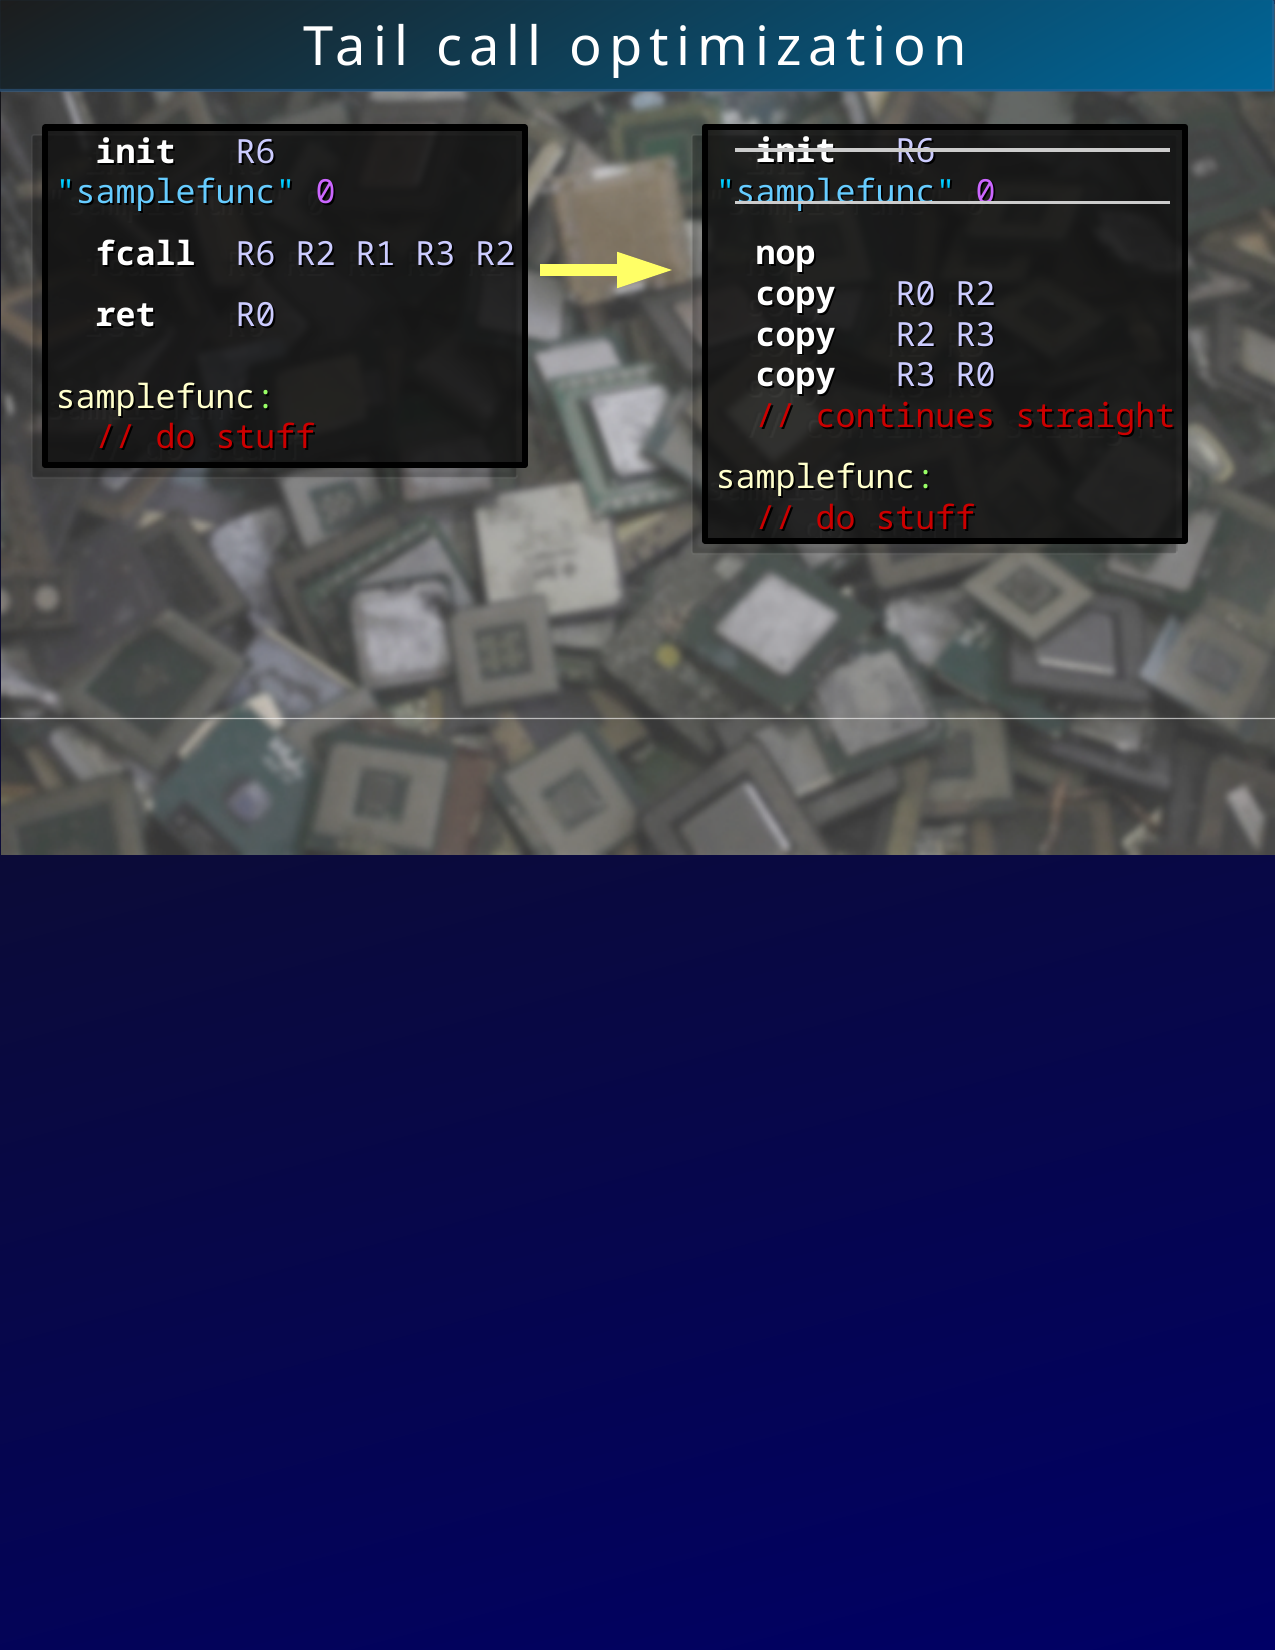

Tail call optimization
 init R6 "samplefunc" 0
 nop
 copy R0 R2
 copy R2 R3
 copy R3 R0
 // continues straight
samplefunc:
 // do stuff
 init R6 "samplefunc" 0
 fcall R6 R2 R1 R3 R2
 ret R0
samplefunc:
 // do stuff